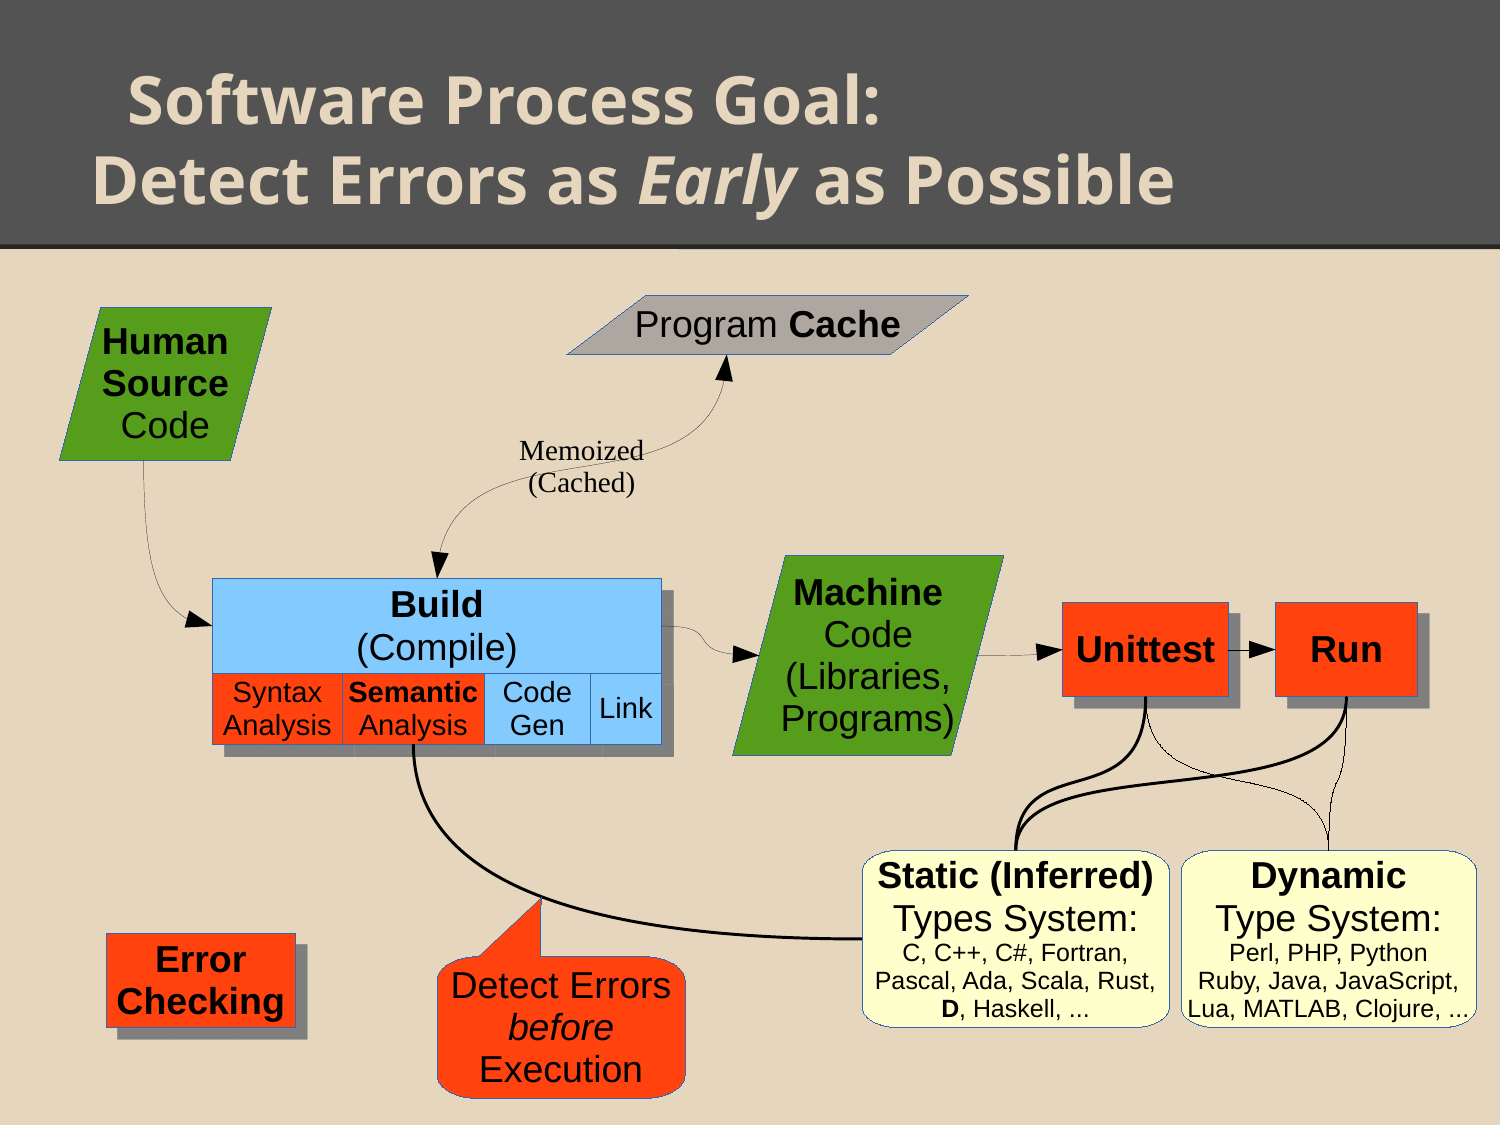

# Software Process Goal: Detect Errors as Early as Possible
Program Cache
Human
Source
Code
Machine
Code
(Libraries,
Programs)
Build
(Compile)
Unittest
Run
Syntax
Analysis
Semantic
Analysis
Code
Gen
Link
Static (Inferred)
Types System:
C, C++, C#, Fortran,
Pascal, Ada, Scala, Rust,
D, Haskell, ...
Dynamic
Type System:
Perl, PHP, Python
Ruby, Java, JavaScript,
Lua, MATLAB, Clojure, ...
Error
Checking
Detect Errors
before
Execution